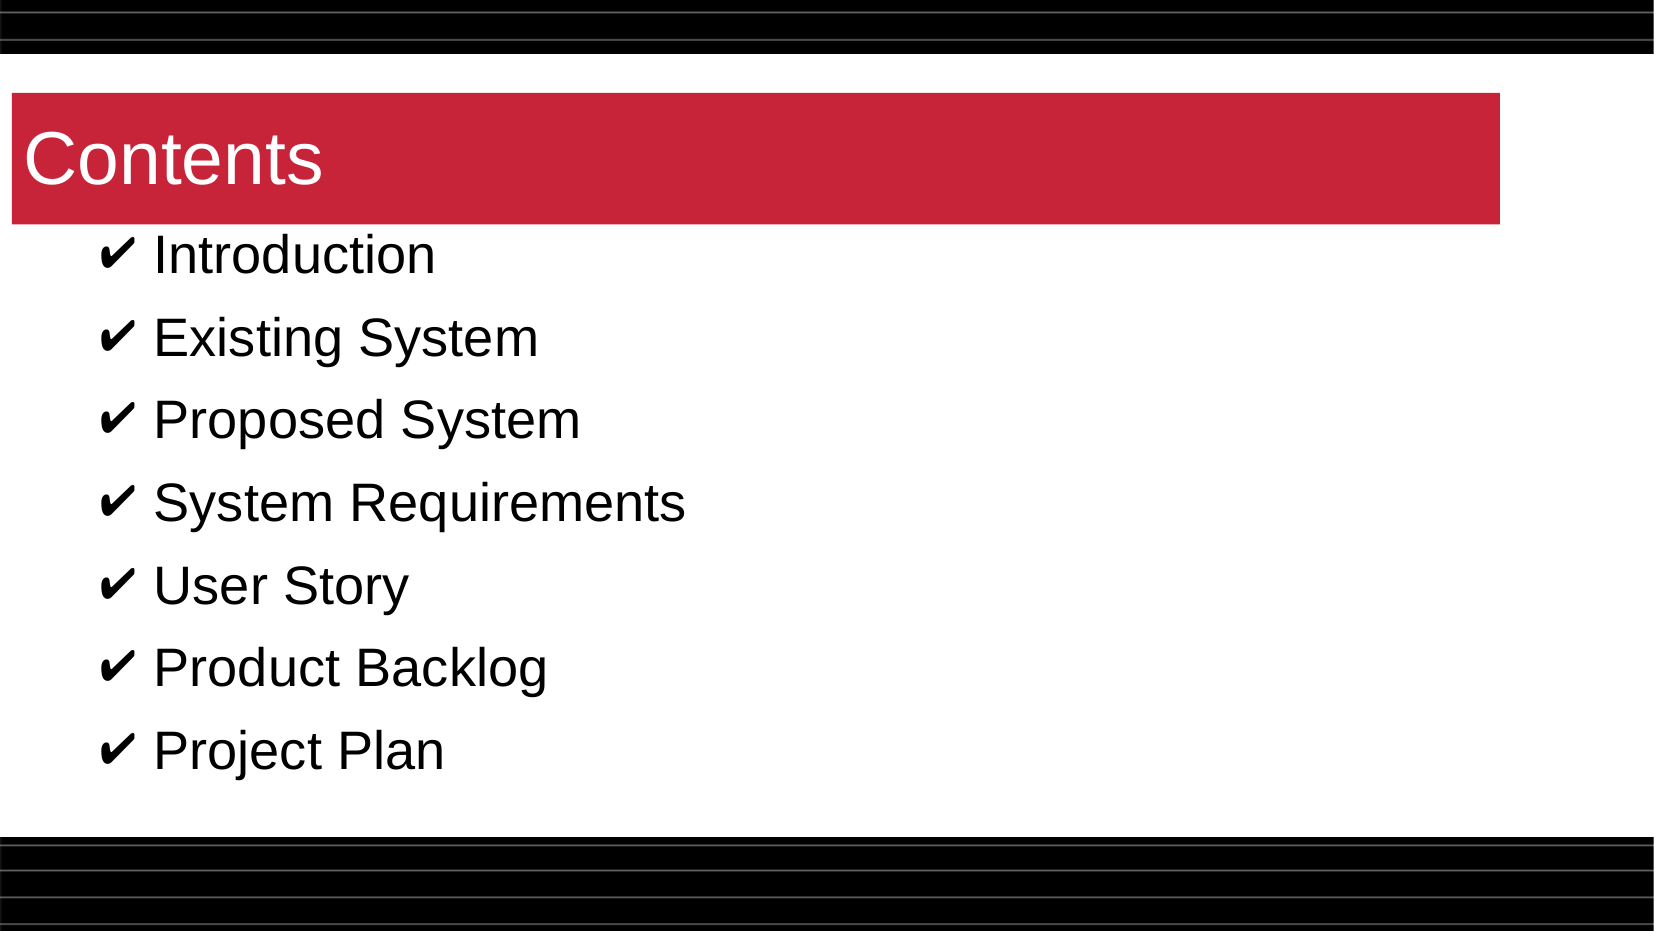

# Contents
Introduction
Existing System
Proposed System
System Requirements
User Story
Product Backlog
Project Plan